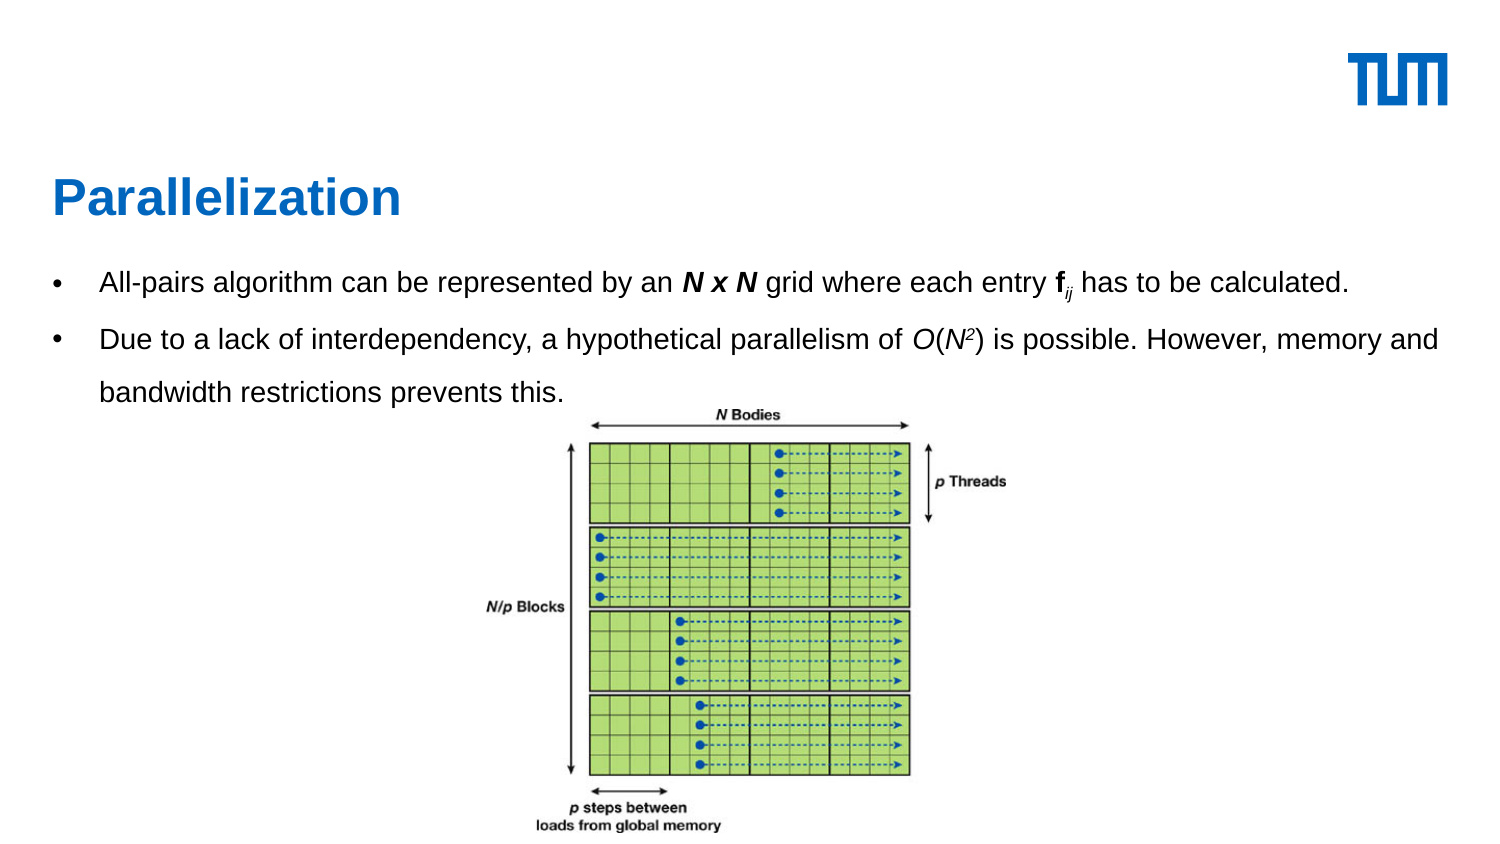

# Parallelization
All-pairs algorithm can be represented by an N x N grid where each entry fij has to be calculated.
Due to a lack of interdependency, a hypothetical parallelism of O(N2) is possible. However, memory and bandwidth restrictions prevents this.